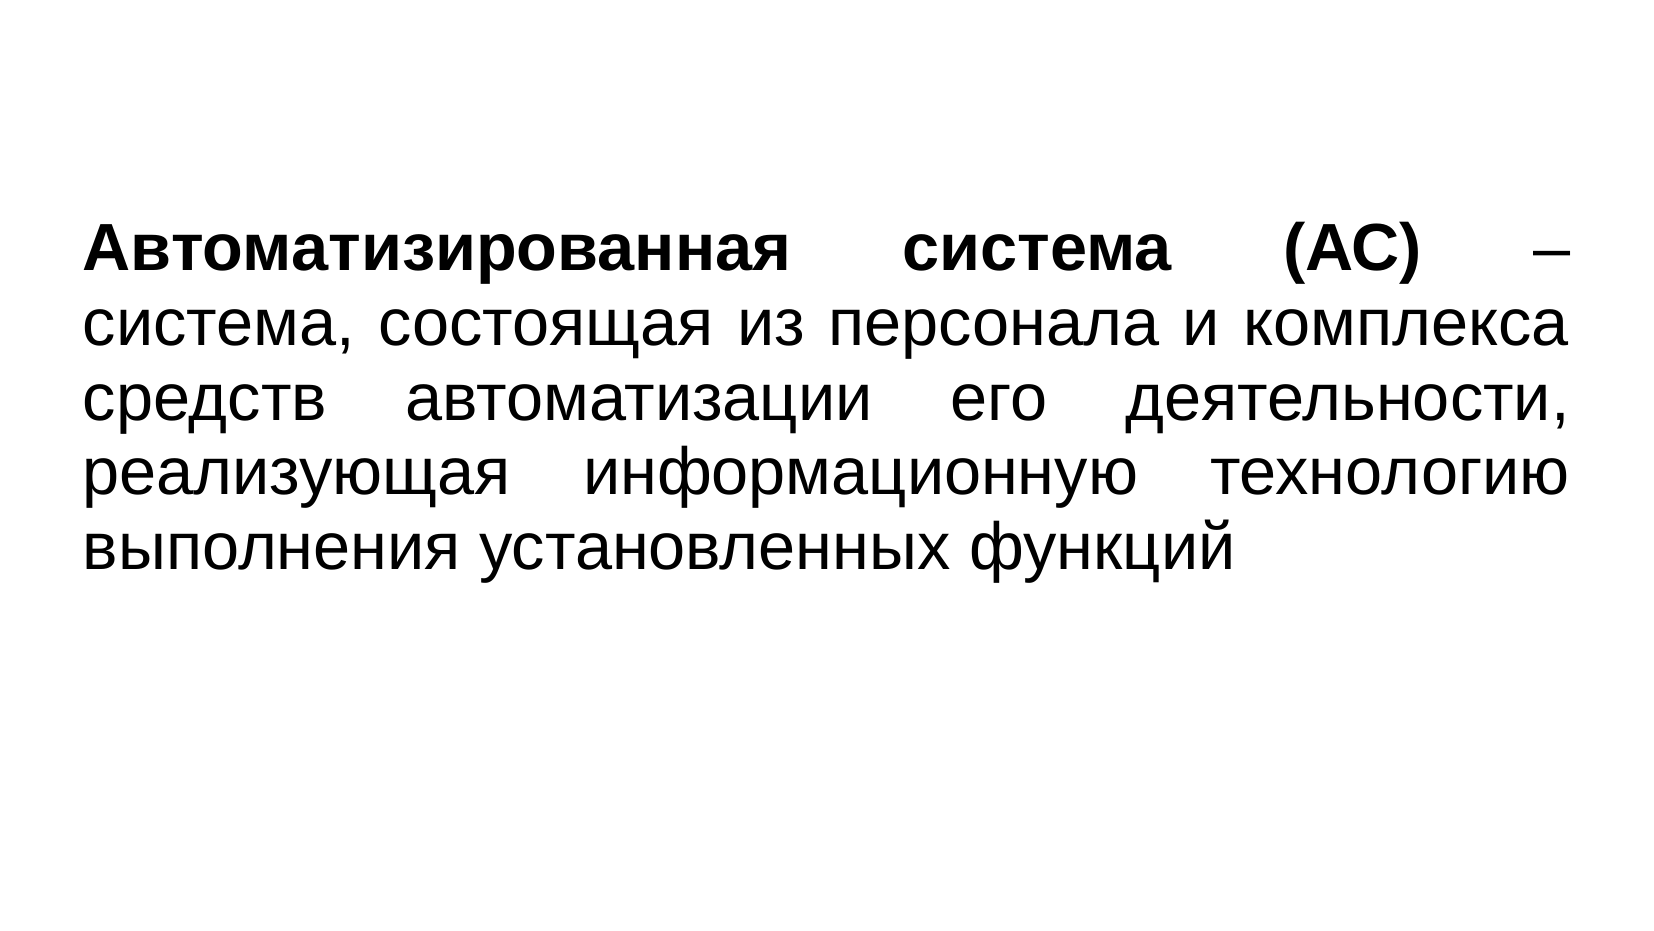

# Автоматизированная система (АС) – система, состоящая из персонала и комплекса средств автоматизации его деятельности, реализующая информационную технологию выполнения установленных функций